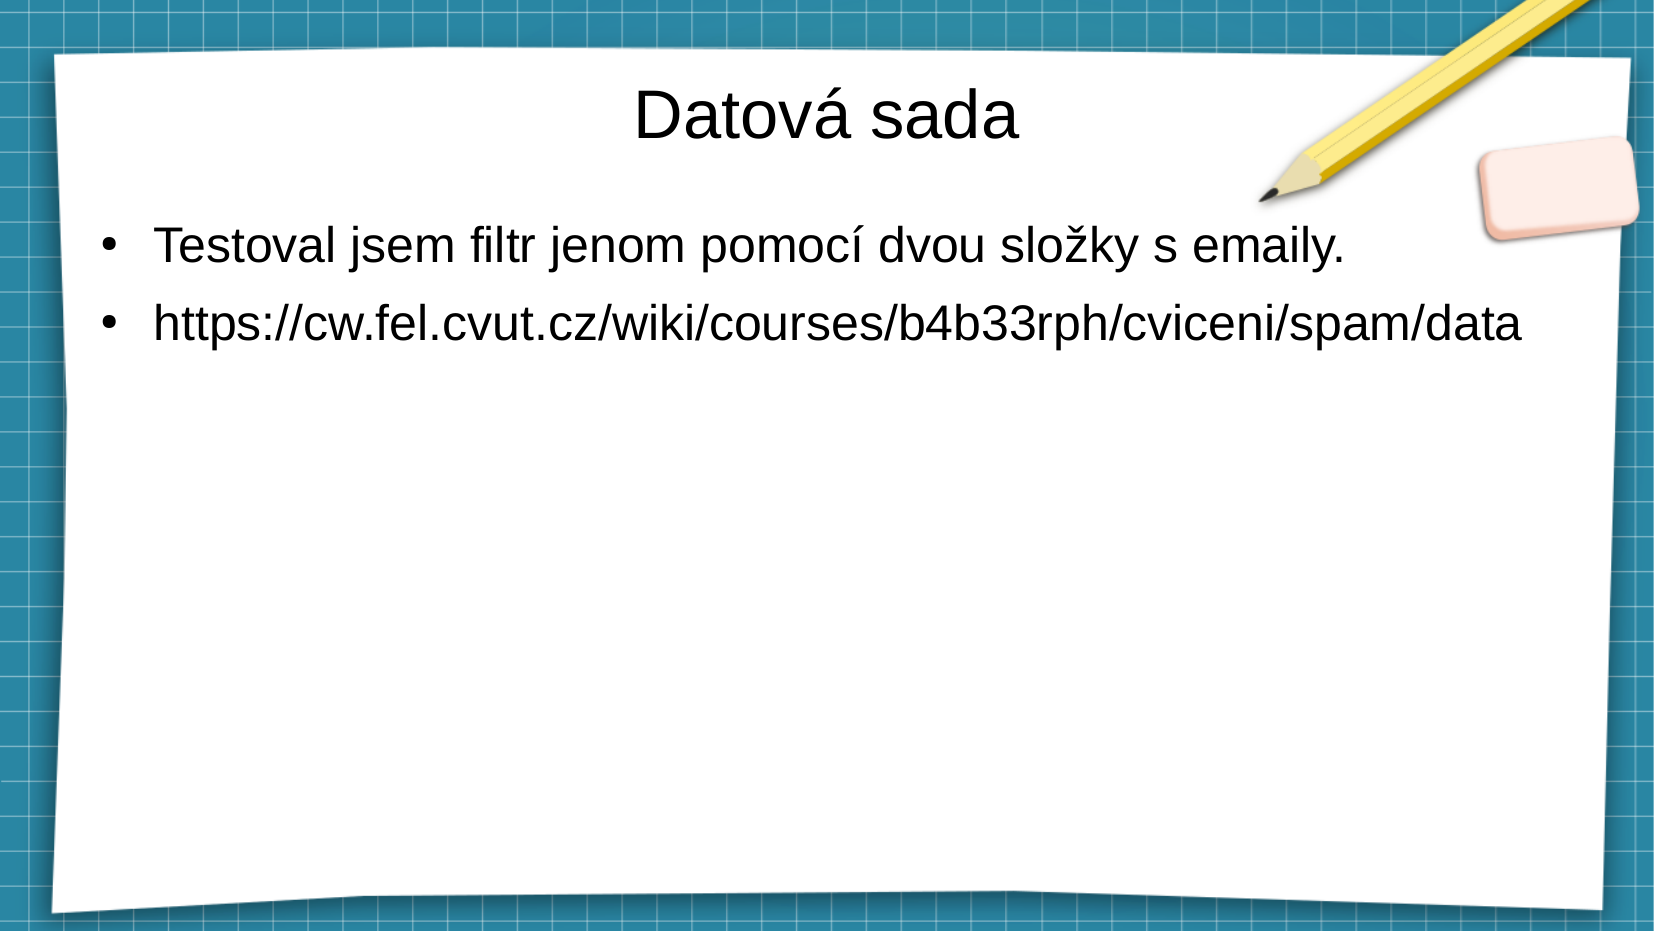

# Datová sada
Testoval jsem filtr jenom pomocí dvou složky s emaily.
https://cw.fel.cvut.cz/wiki/courses/b4b33rph/cviceni/spam/data